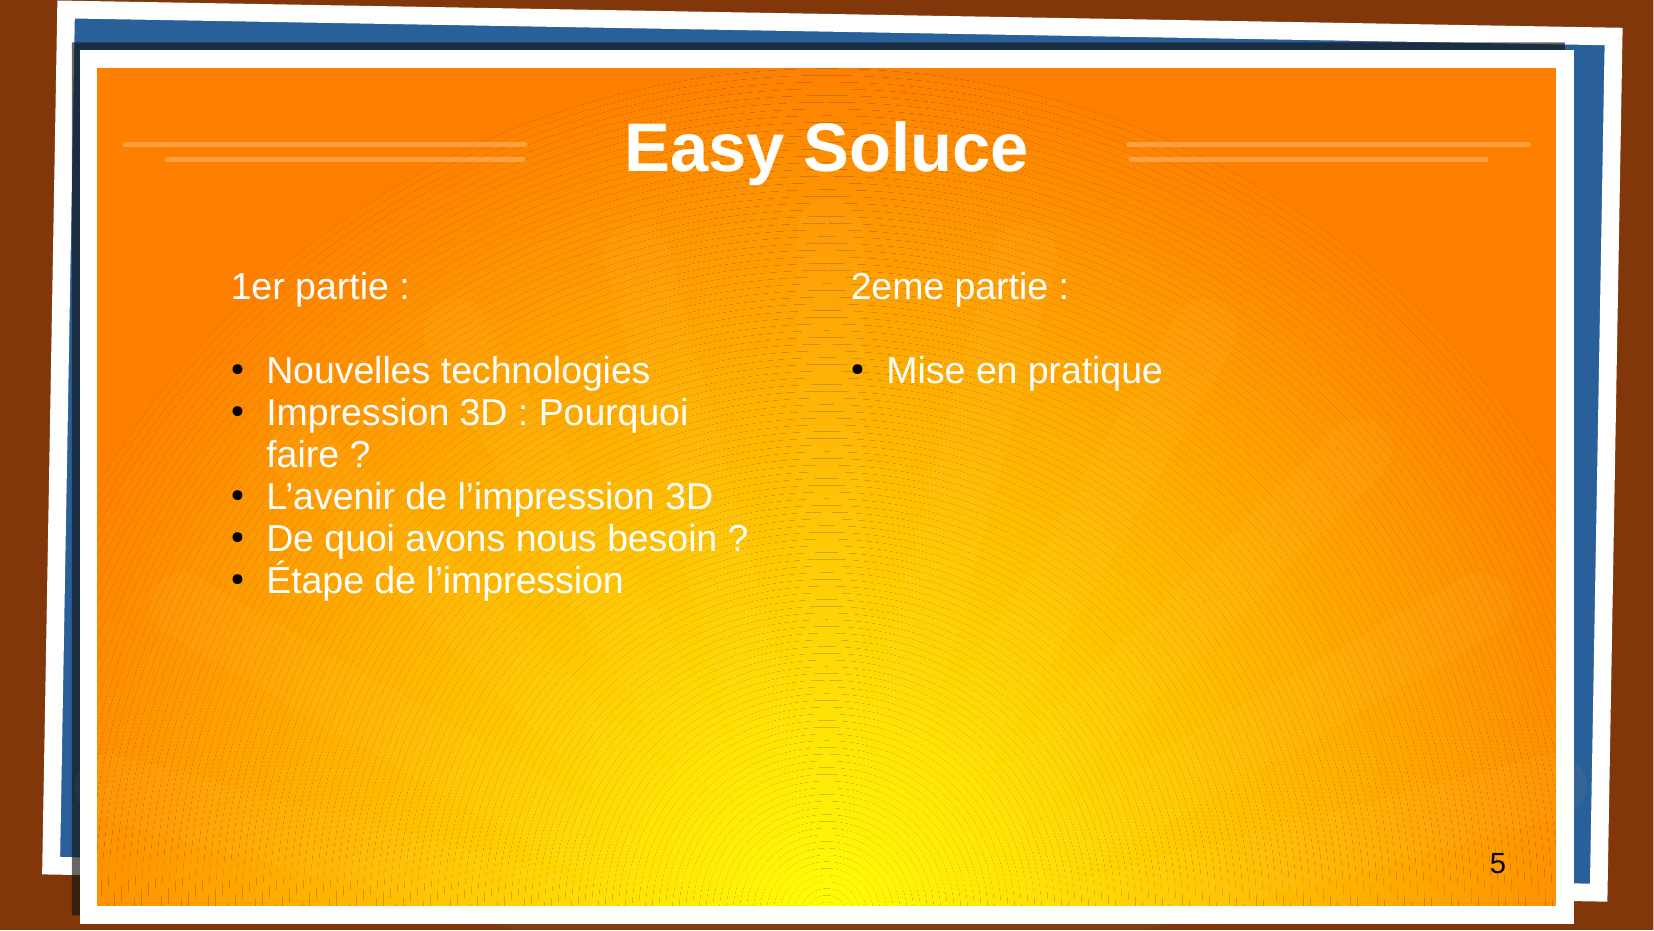

# Easy Soluce
1er partie :
Nouvelles technologies
Impression 3D : Pourquoi faire ?
L’avenir de l’impression 3D
De quoi avons nous besoin ?
Étape de l’impression
2eme partie :
Mise en pratique
5